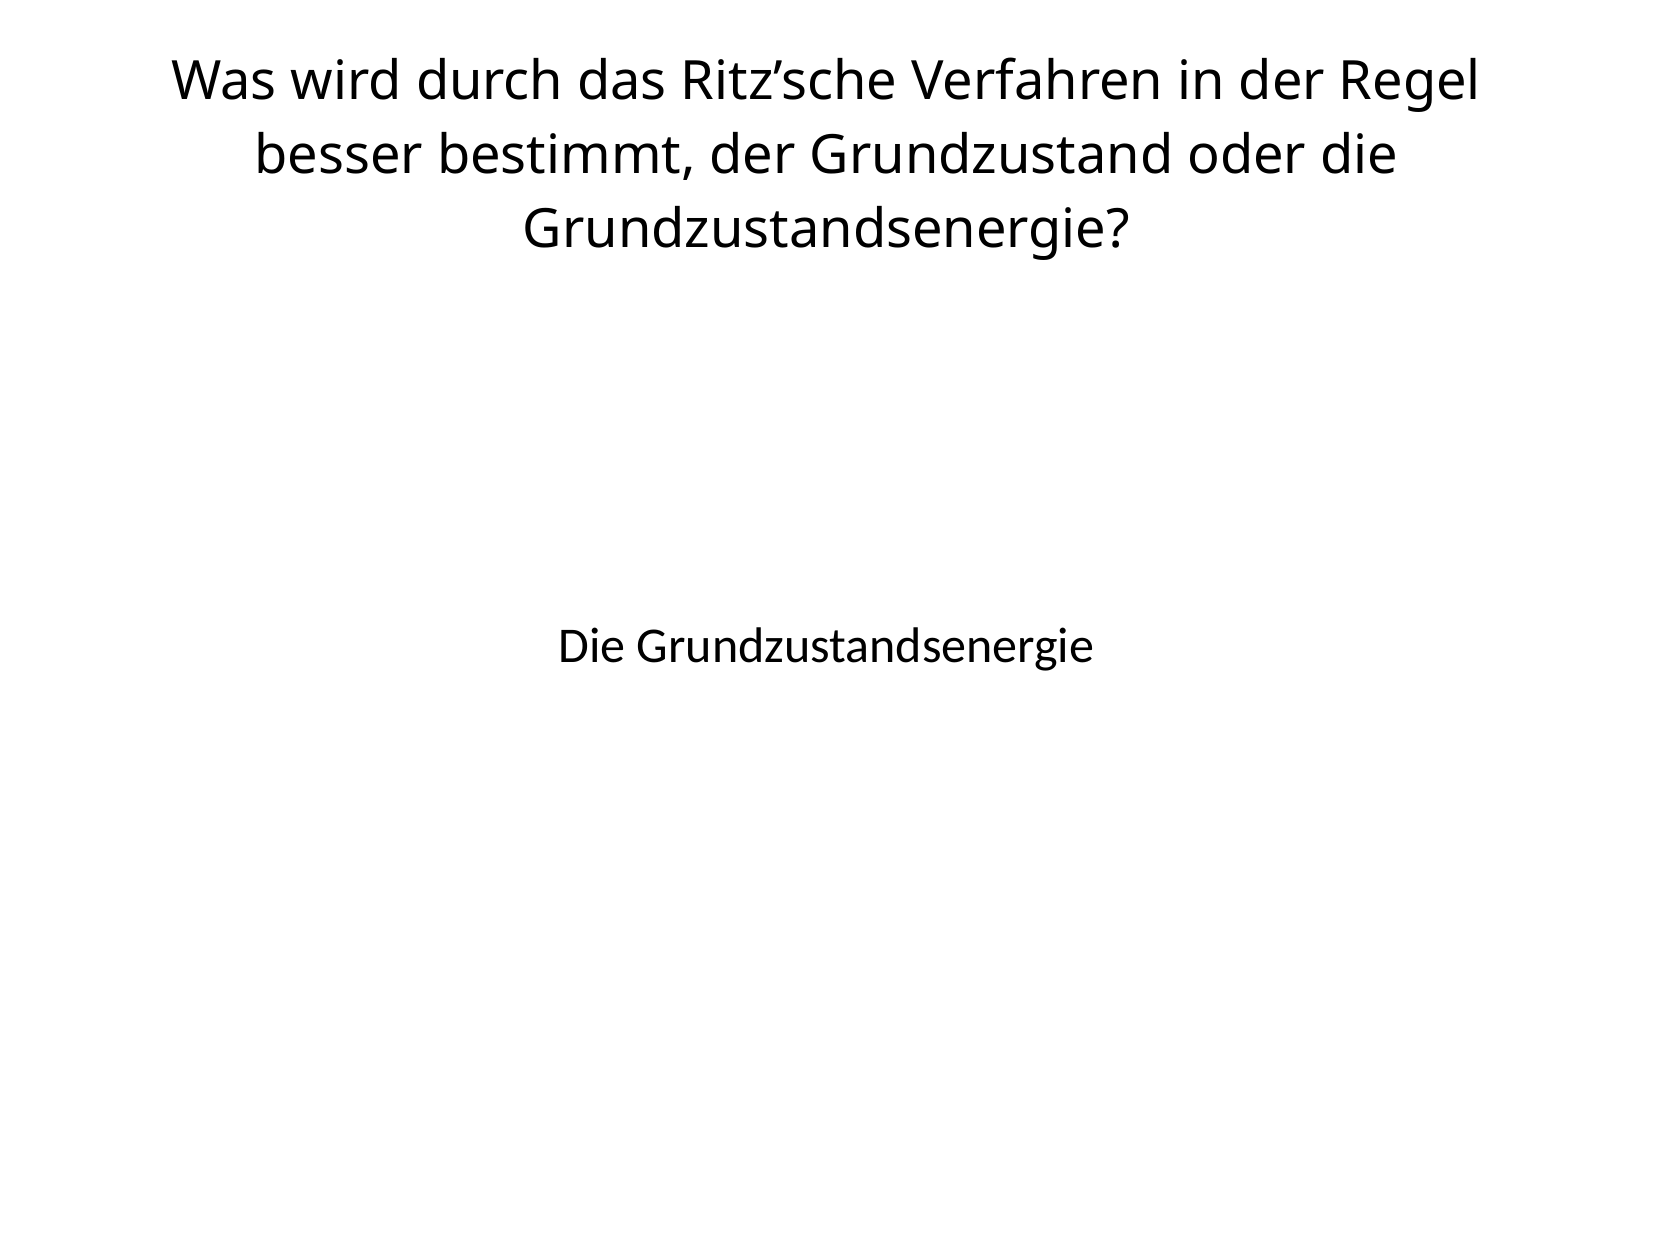

# Was wird durch das Ritz’sche Verfahren in der Regel besser bestimmt, der Grundzustand oder die Grundzustandsenergie?
Die Grundzustandsenergie